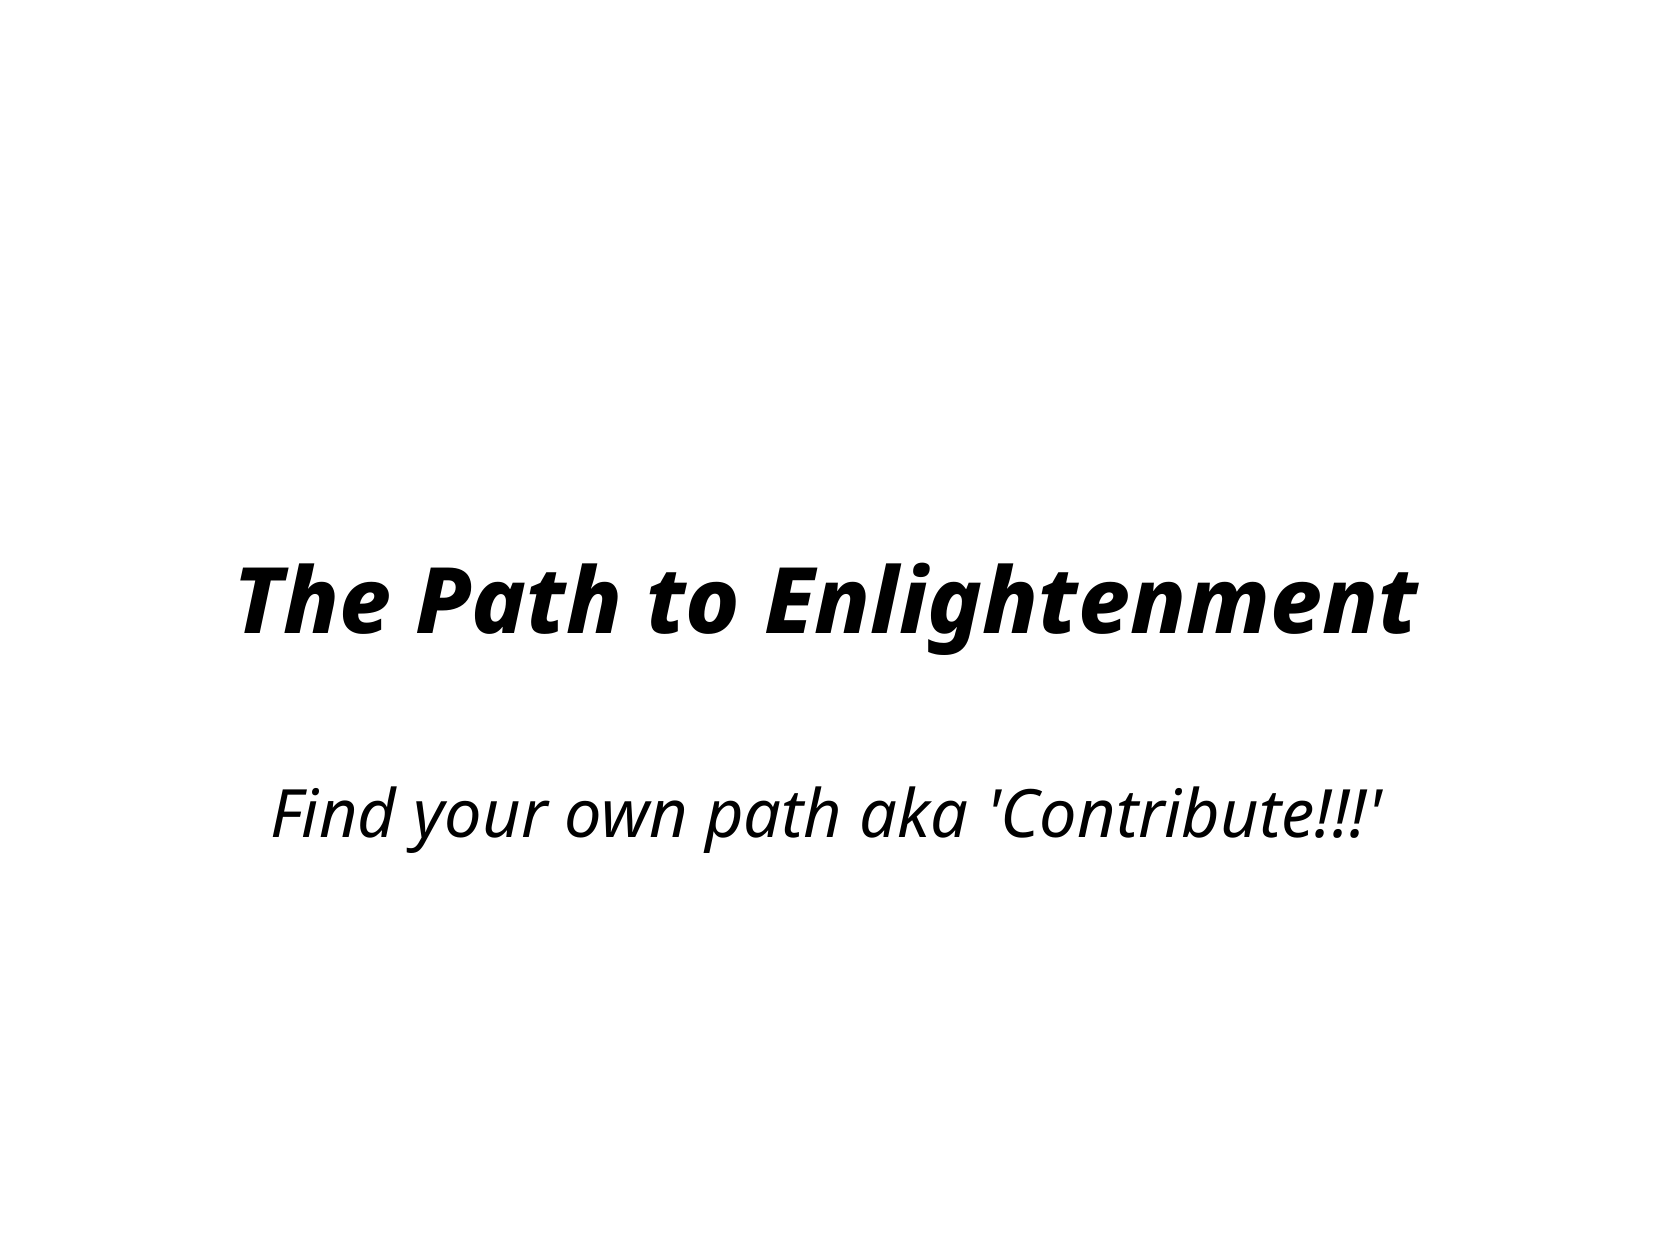

The Path to Enlightenment
# Find your own path aka 'Contribute!!!'